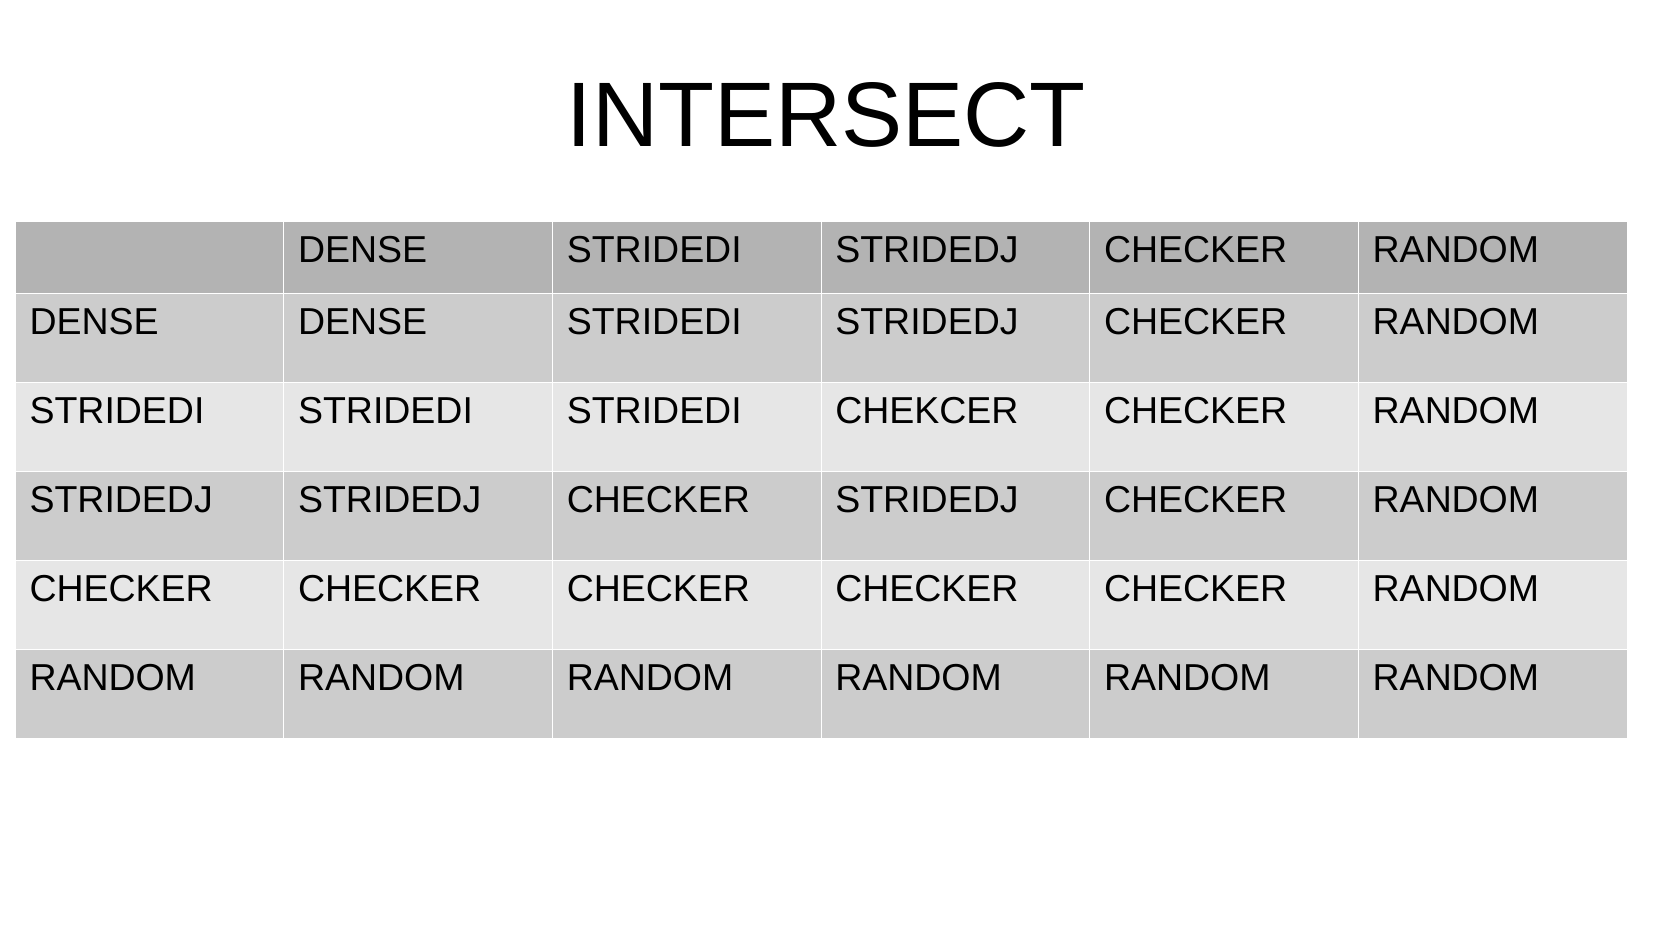

# INTERSECT
| | DENSE | STRIDEDI | STRIDEDJ | CHECKER | RANDOM |
| --- | --- | --- | --- | --- | --- |
| DENSE | DENSE | STRIDEDI | STRIDEDJ | CHECKER | RANDOM |
| STRIDEDI | STRIDEDI | STRIDEDI | CHEKCER | CHECKER | RANDOM |
| STRIDEDJ | STRIDEDJ | CHECKER | STRIDEDJ | CHECKER | RANDOM |
| CHECKER | CHECKER | CHECKER | CHECKER | CHECKER | RANDOM |
| RANDOM | RANDOM | RANDOM | RANDOM | RANDOM | RANDOM |